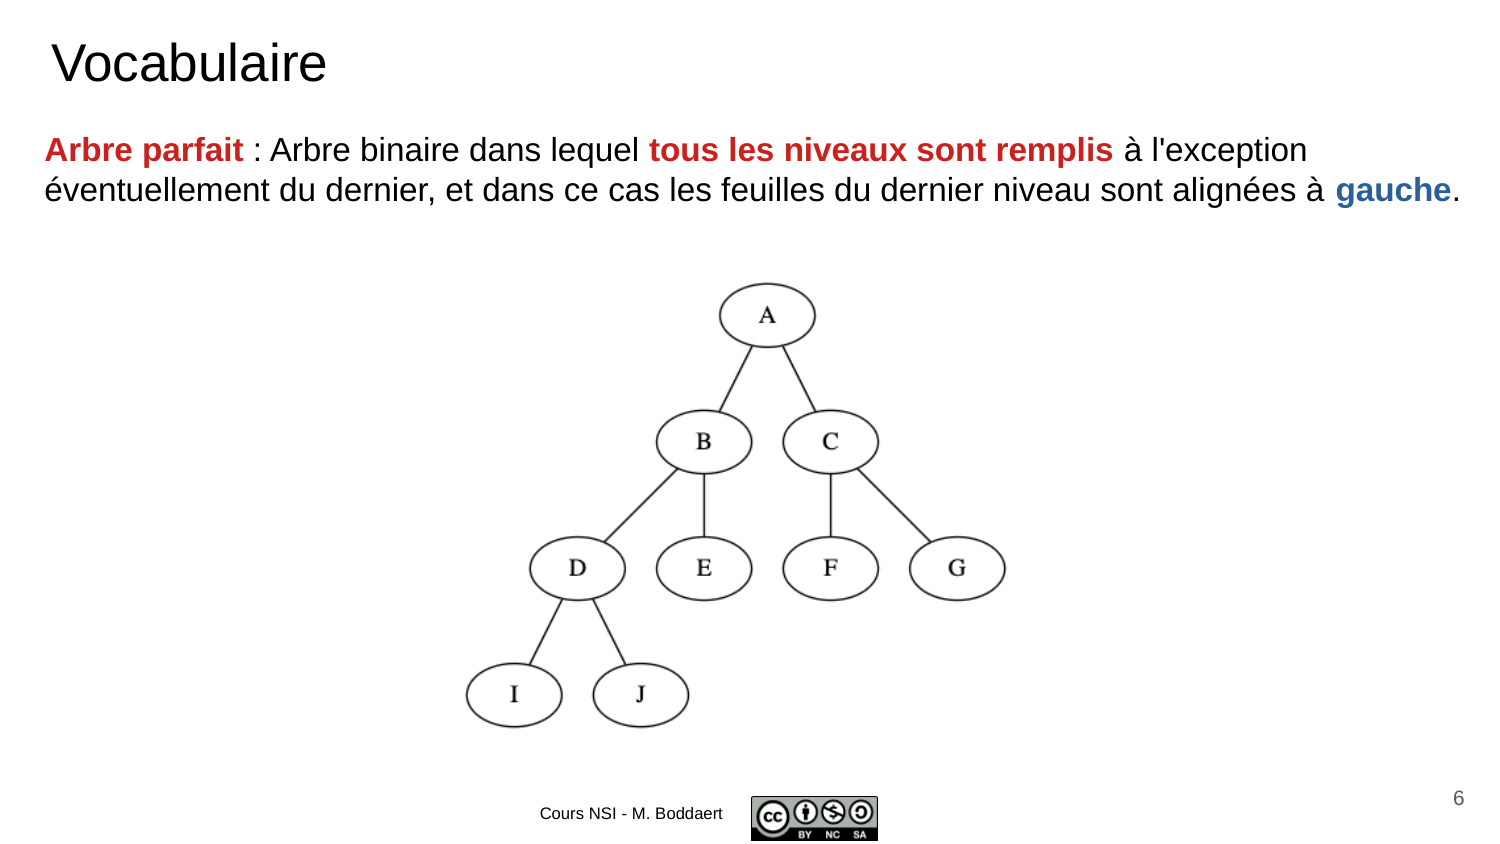

# Vocabulaire
Arbre parfait : Arbre binaire dans lequel tous les niveaux sont remplis à l'exception éventuellement du dernier, et dans ce cas les feuilles du dernier niveau sont alignées à gauche.
6